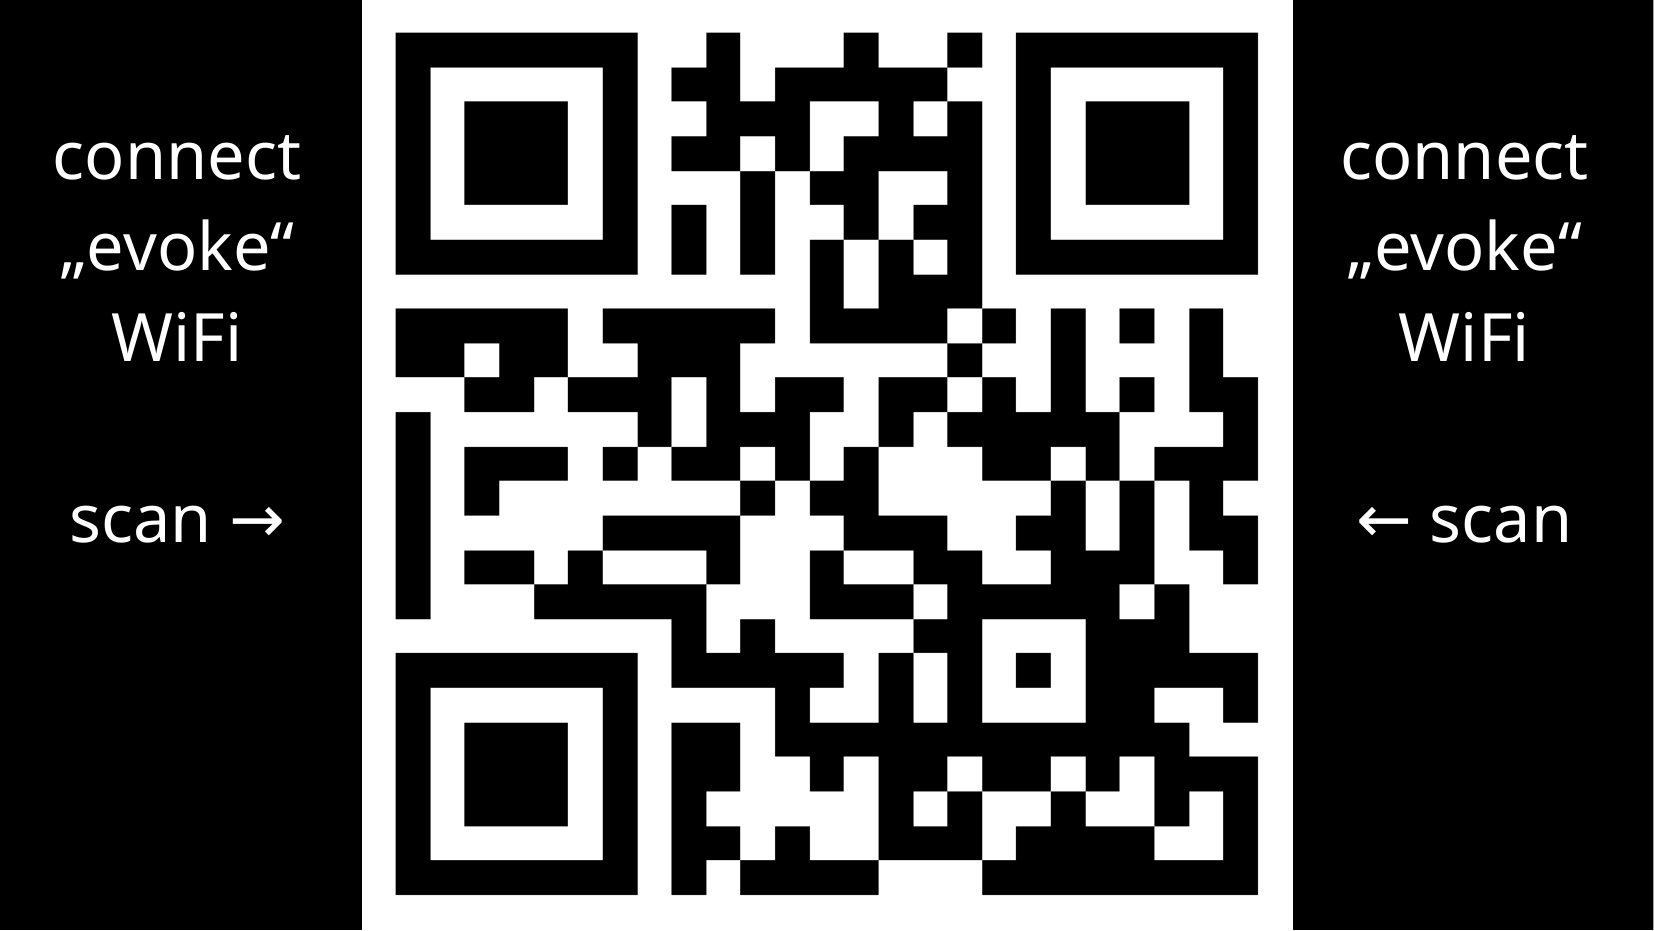

connect
„evoke“
WiFi
scan →
connect
„evoke“
WiFi
← scan